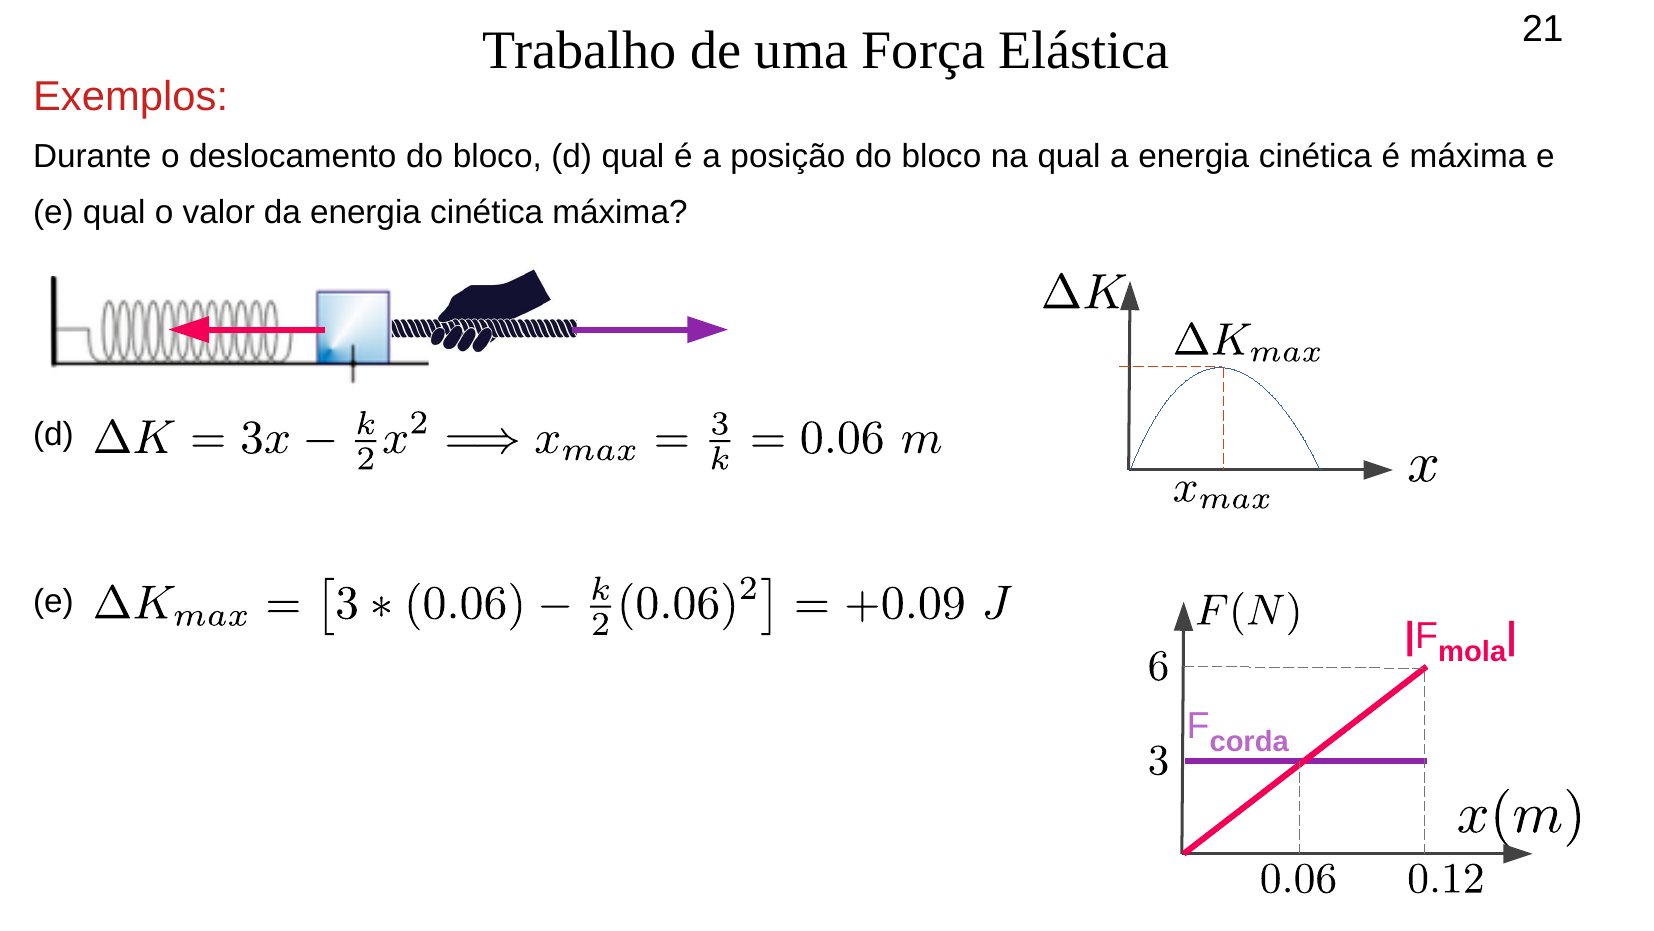

Trabalho de uma Força Elástica
Exemplos:
Durante o deslocamento do bloco, (d) qual é a posição do bloco na qual a energia cinética é máxima e (e) qual o valor da energia cinética máxima?
(d)
(e)
|Fmola|
Fcorda